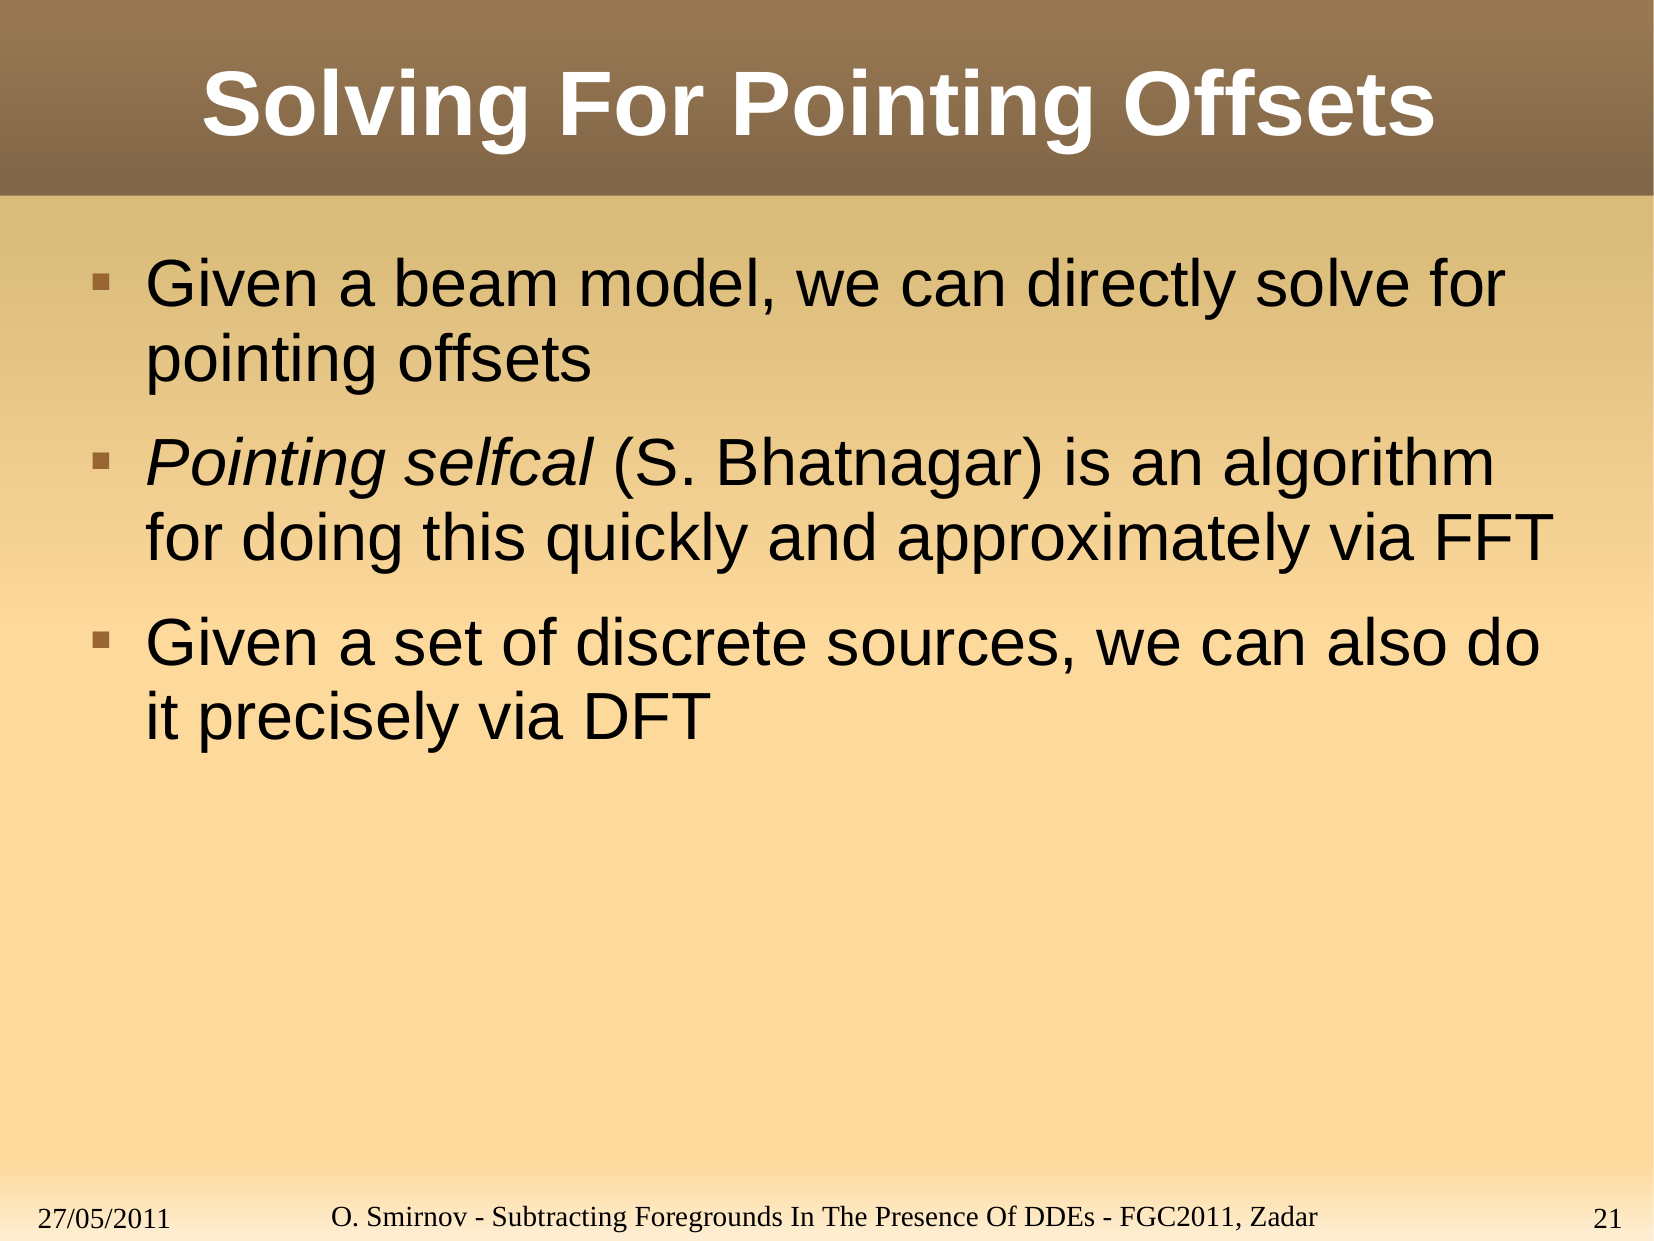

# Solving For Pointing Offsets
Given a beam model, we can directly solve for pointing offsets
Pointing selfcal (S. Bhatnagar) is an algorithm for doing this quickly and approximately via FFT
Given a set of discrete sources, we can also do it precisely via DFT
O. Smirnov - Subtracting Foregrounds In The Presence Of DDEs - FGC2011, Zadar
27/05/2011
21